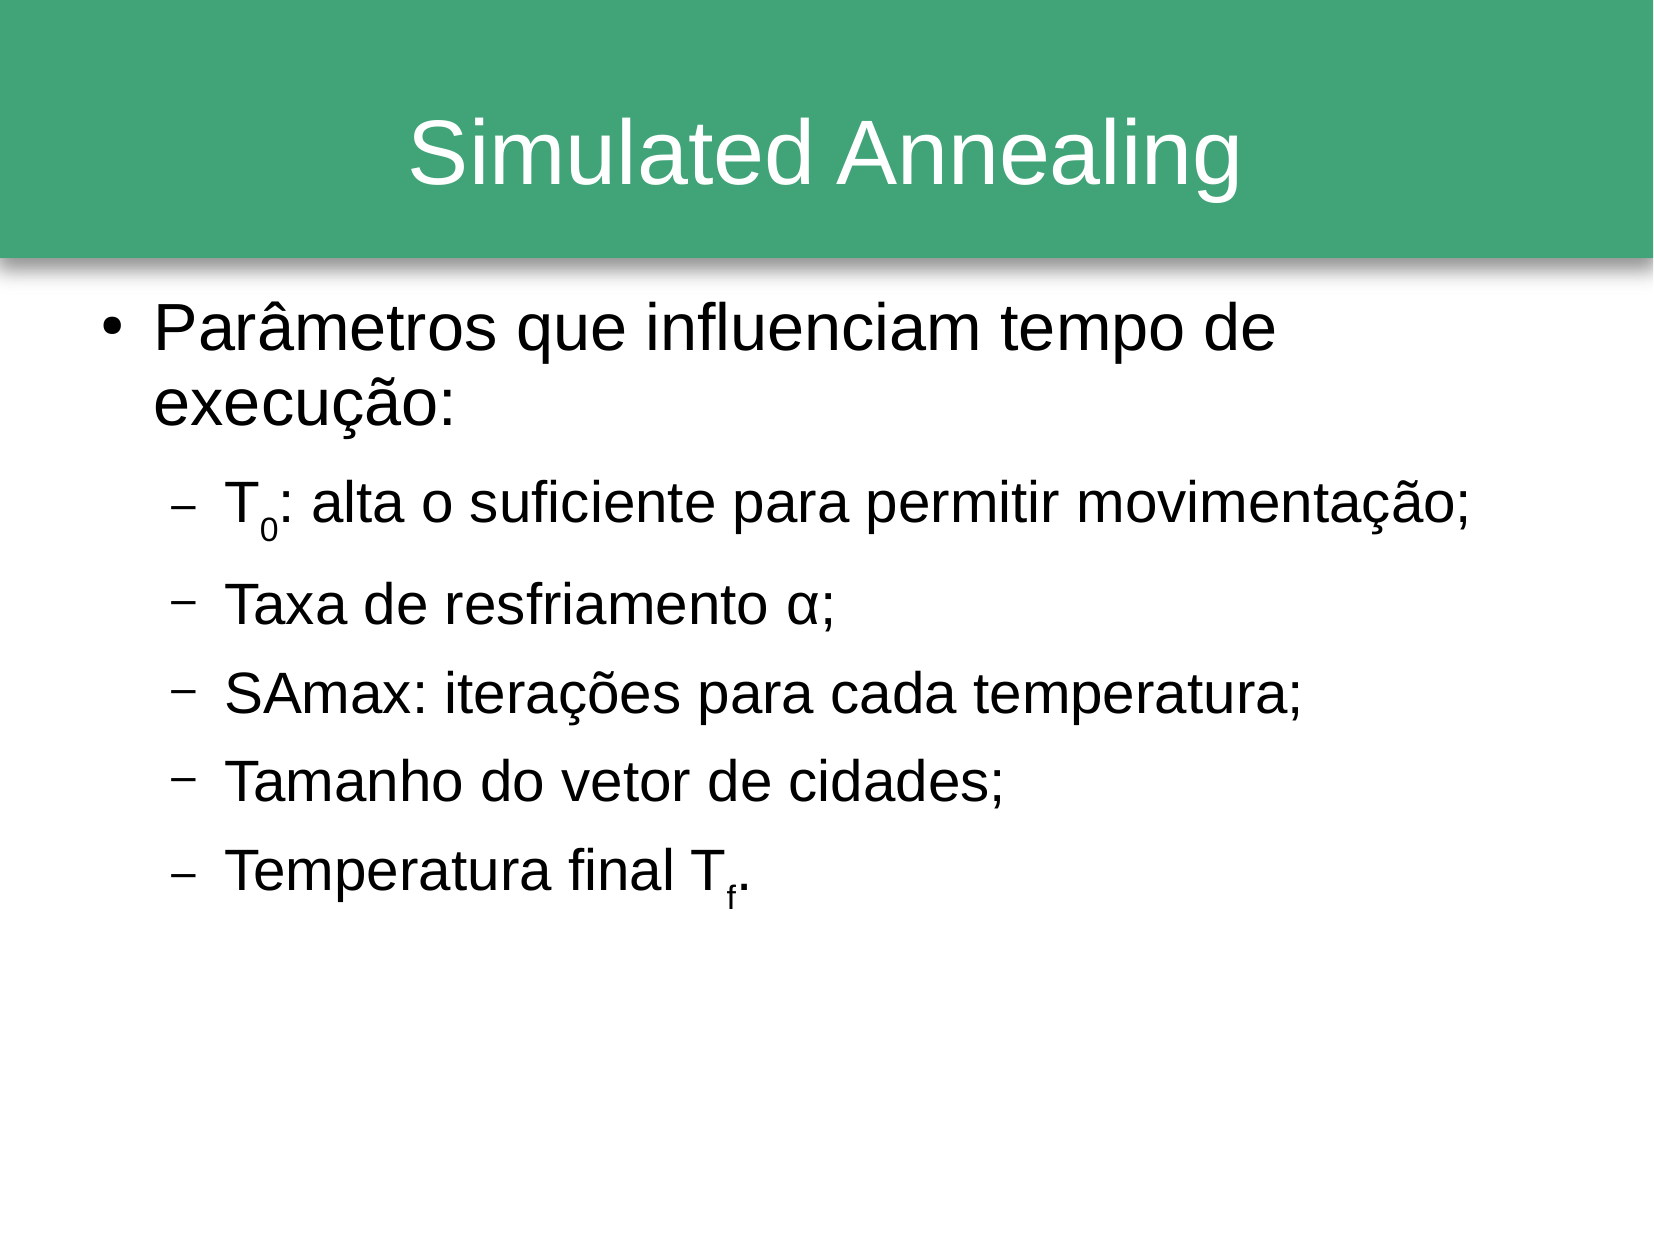

# Simulated Annealing
Parâmetros que influenciam tempo de execução:
T0: alta o suficiente para permitir movimentação;
Taxa de resfriamento α;
SAmax: iterações para cada temperatura;
Tamanho do vetor de cidades;
Temperatura final Tf.